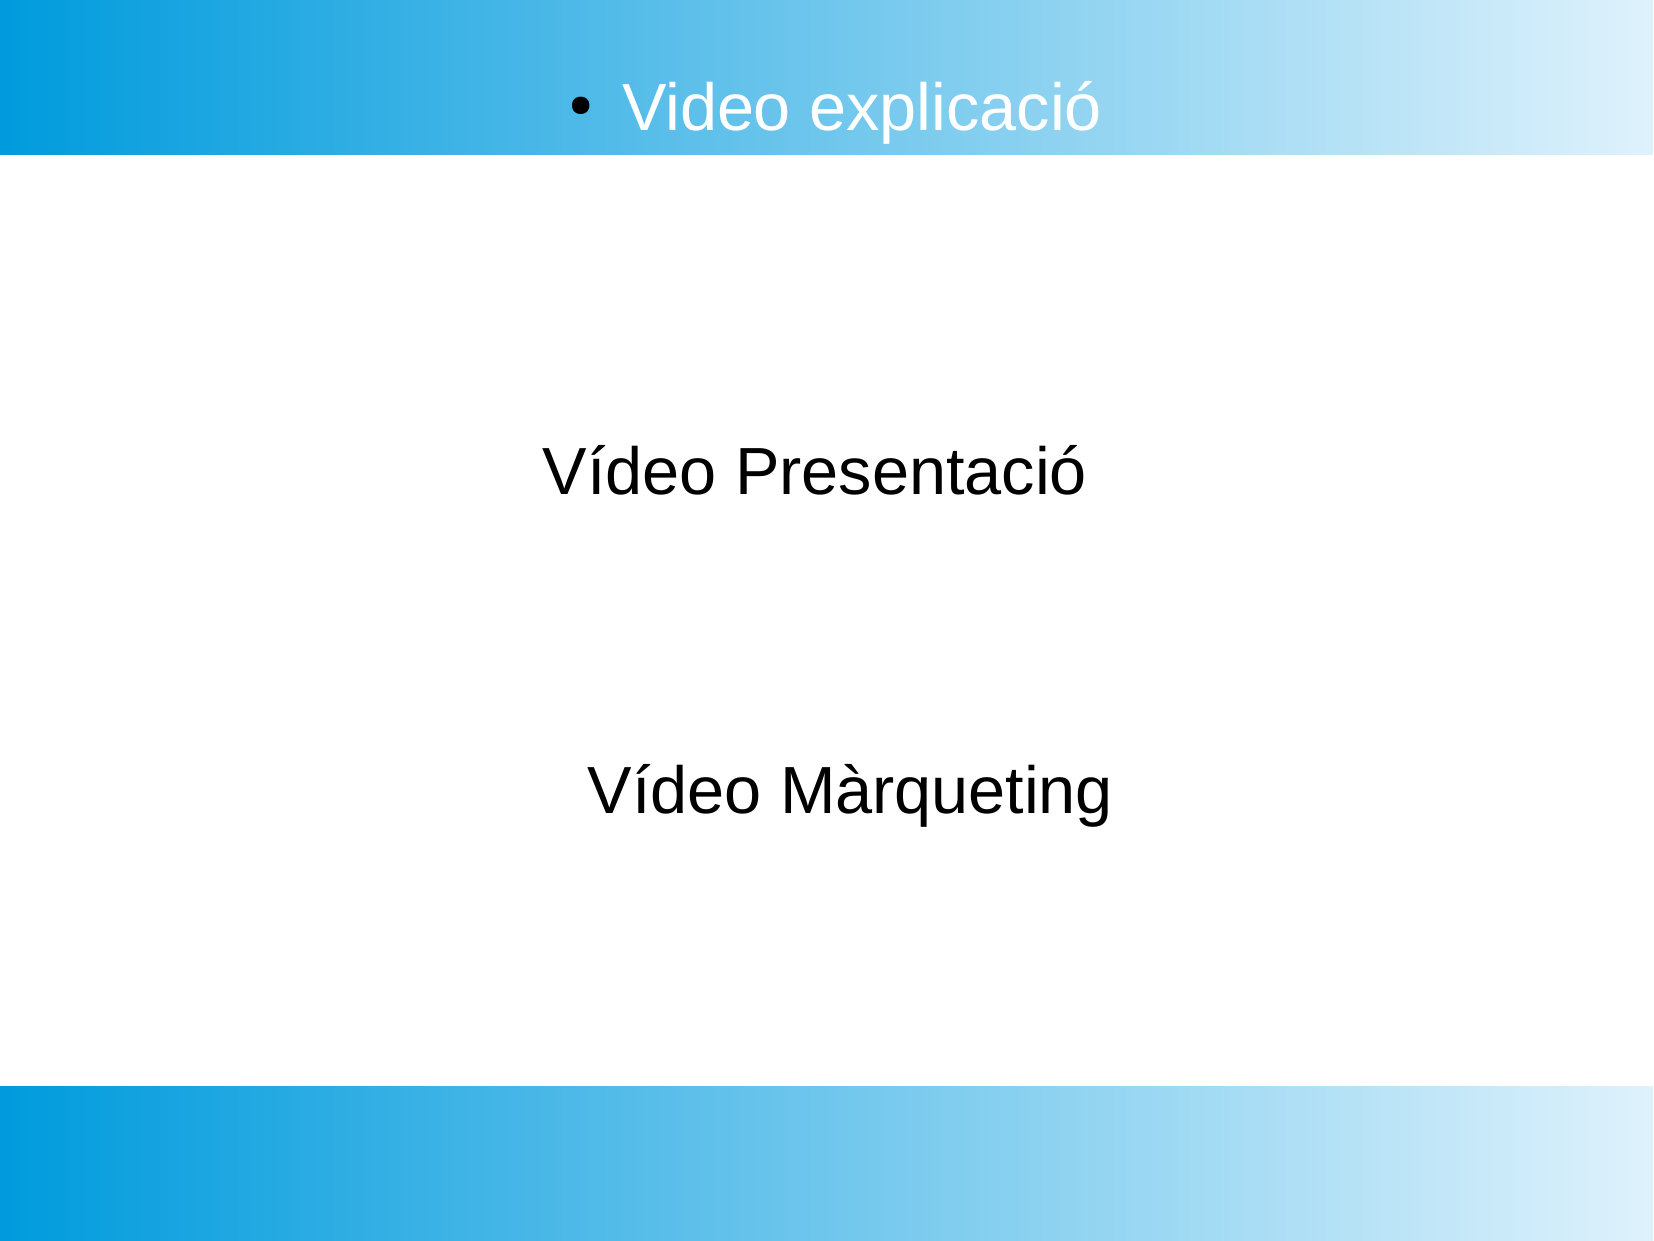

# Video explicació
Vídeo Presentació
Vídeo Màrqueting